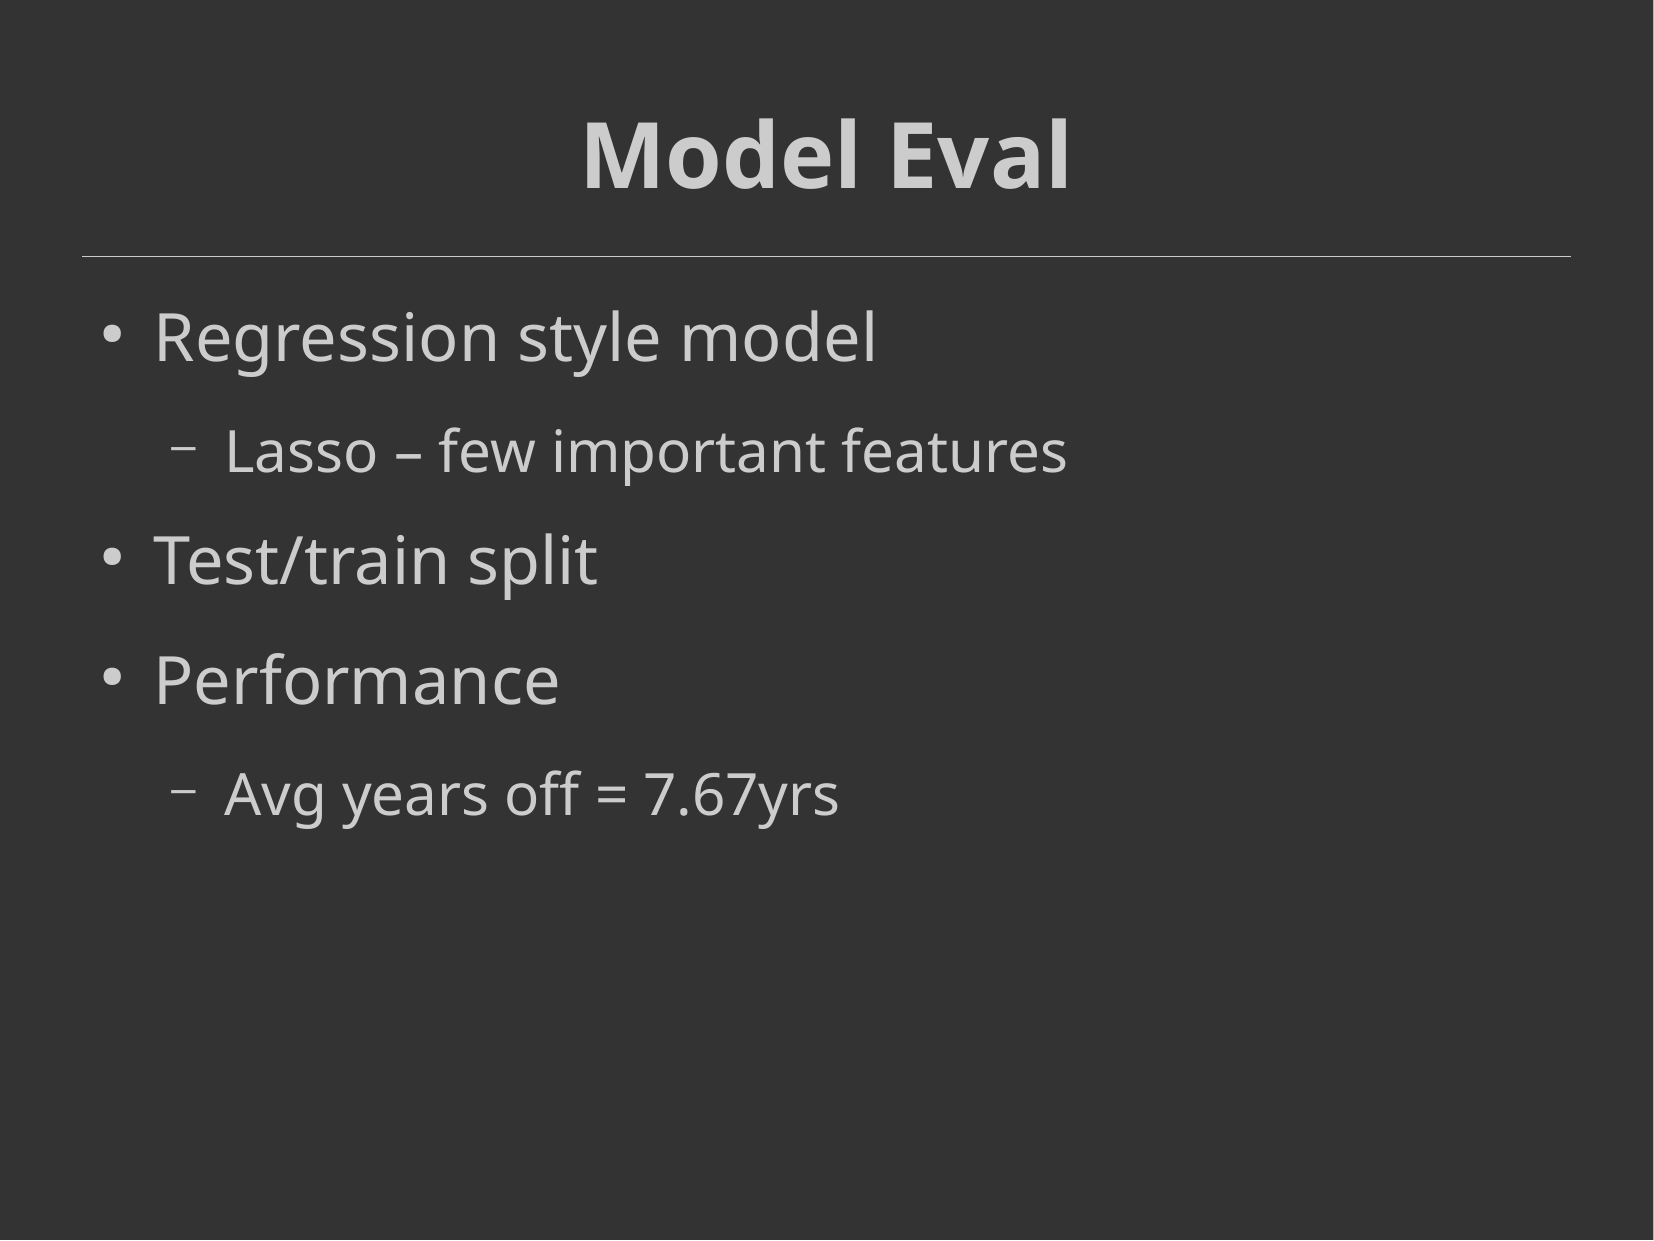

# Model Eval
Regression style model
Lasso – few important features
Test/train split
Performance
Avg years off = 7.67yrs